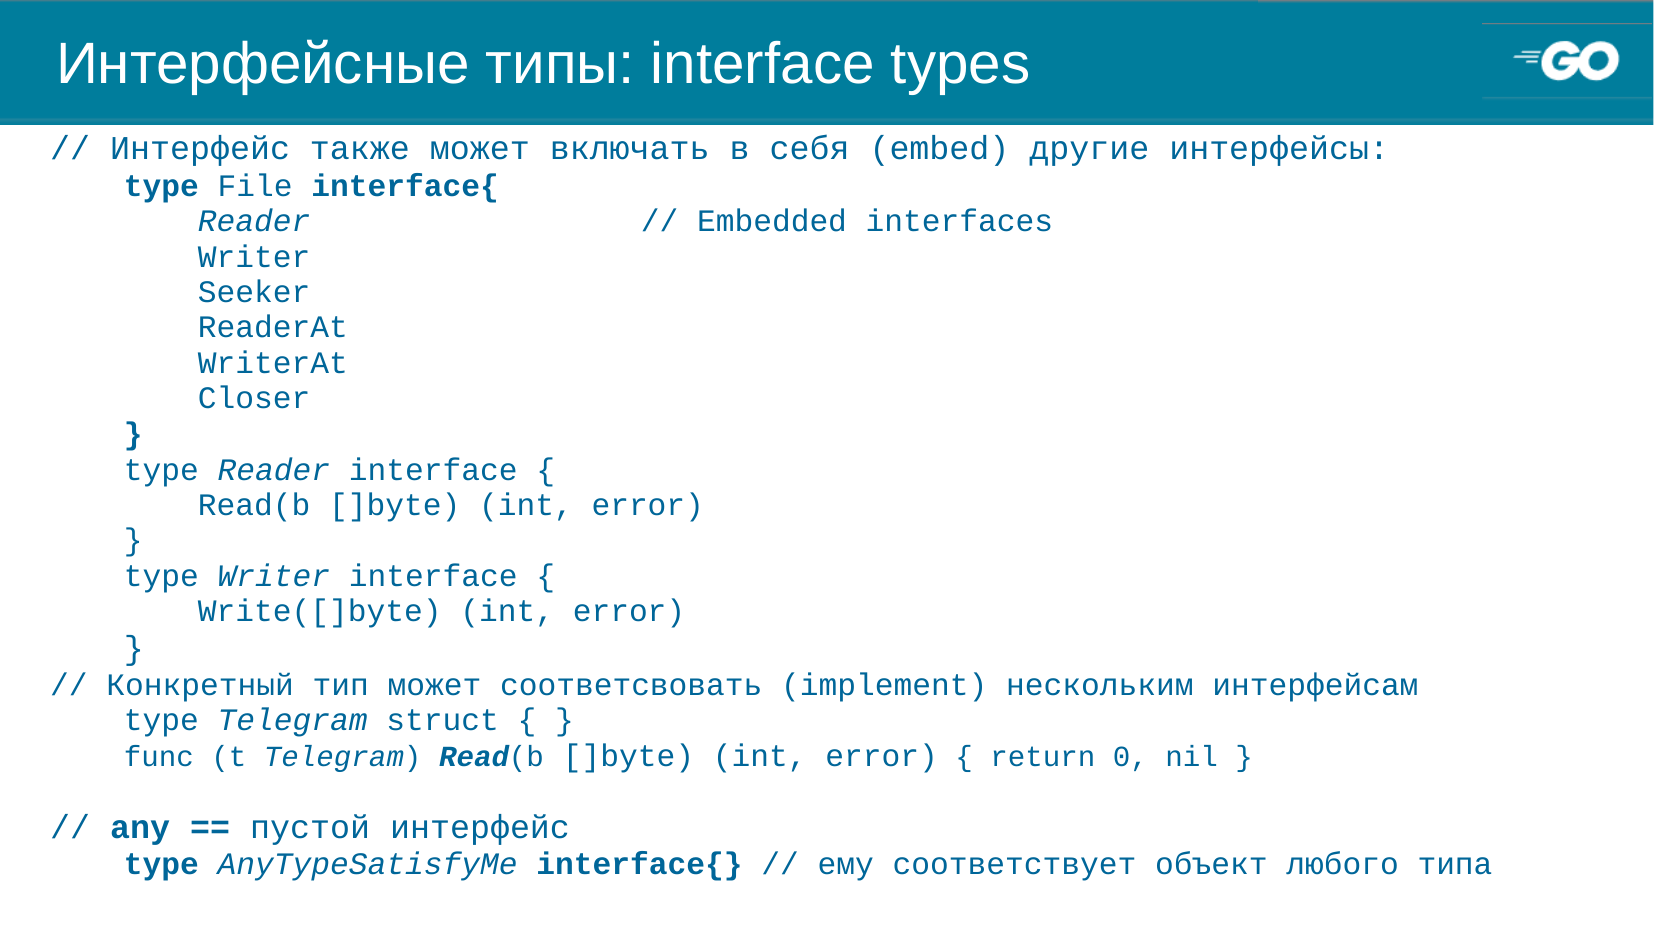

Интерфейсные типы: interface types
// Интерфейс также может включать в себя (embed) другие интерфейсы:
	type File interface{
		Reader					// Embedded interfaces
		Writer
		Seeker
		ReaderAt
		WriterAt
		Closer
	}
	type Reader interface {
 	Read(b []byte) (int, error)
	}
	type Writer interface {
 	Write([]byte) (int, error)
	}
// Конкретный тип может соответсвовать (implement) нескольким интерфейсам
	type Telegram struct { }
	func (t Telegram) Read(b []byte) (int, error) { return 0, nil }
// any == пустой интерфейс
	type AnyTypeSatisfyMe interface{} // ему соответствует объект любого типа